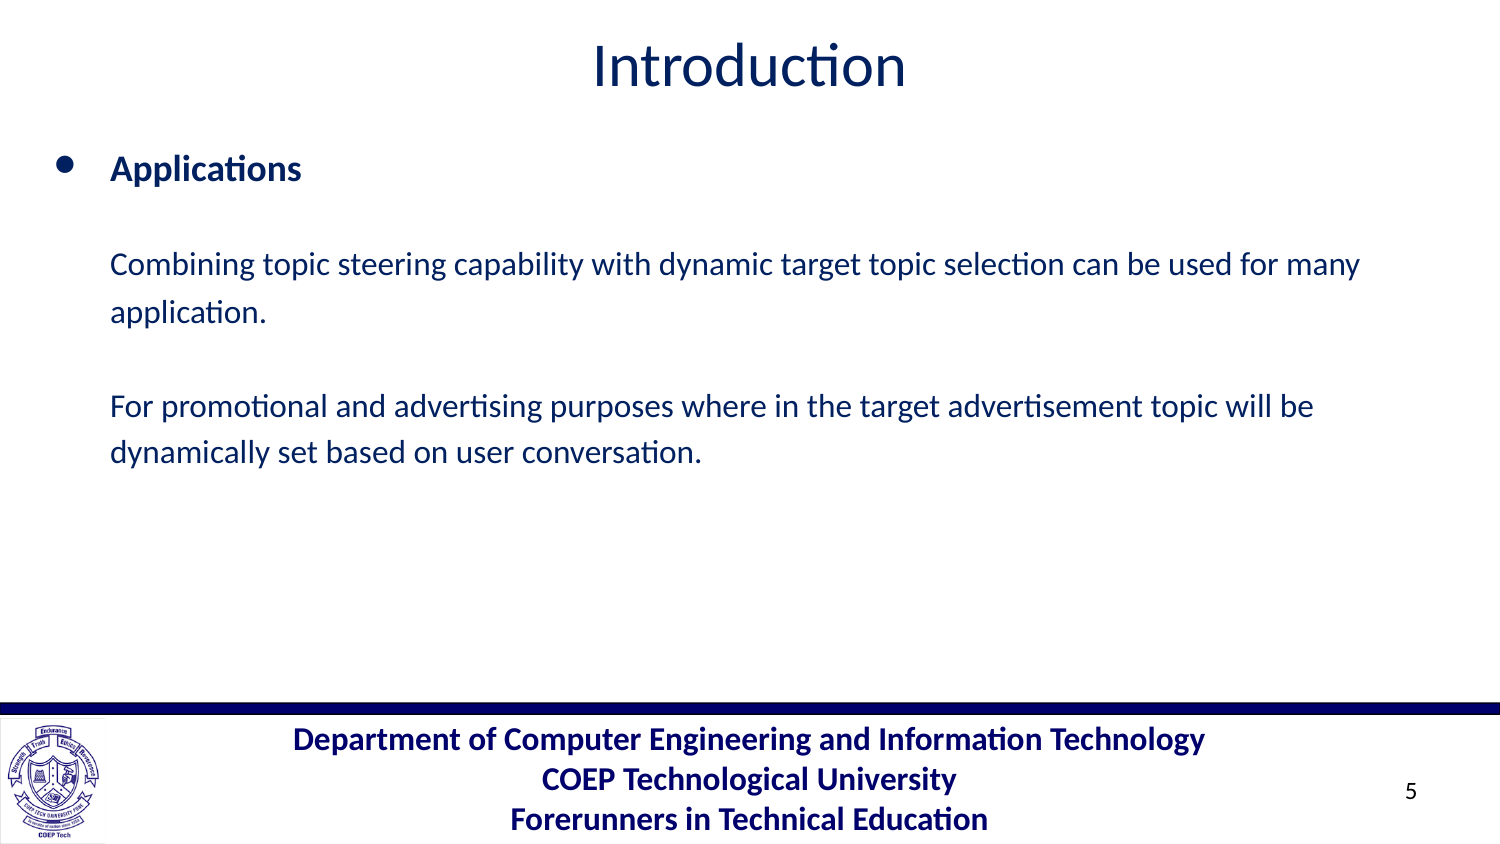

Introduction
Applications
Combining topic steering capability with dynamic target topic selection can be used for many application.
For promotional and advertising purposes where in the target advertisement topic will be dynamically set based on user conversation.
Department of Computer Engineering and Information Technology
COEP Technological University
Forerunners in Technical Education
5